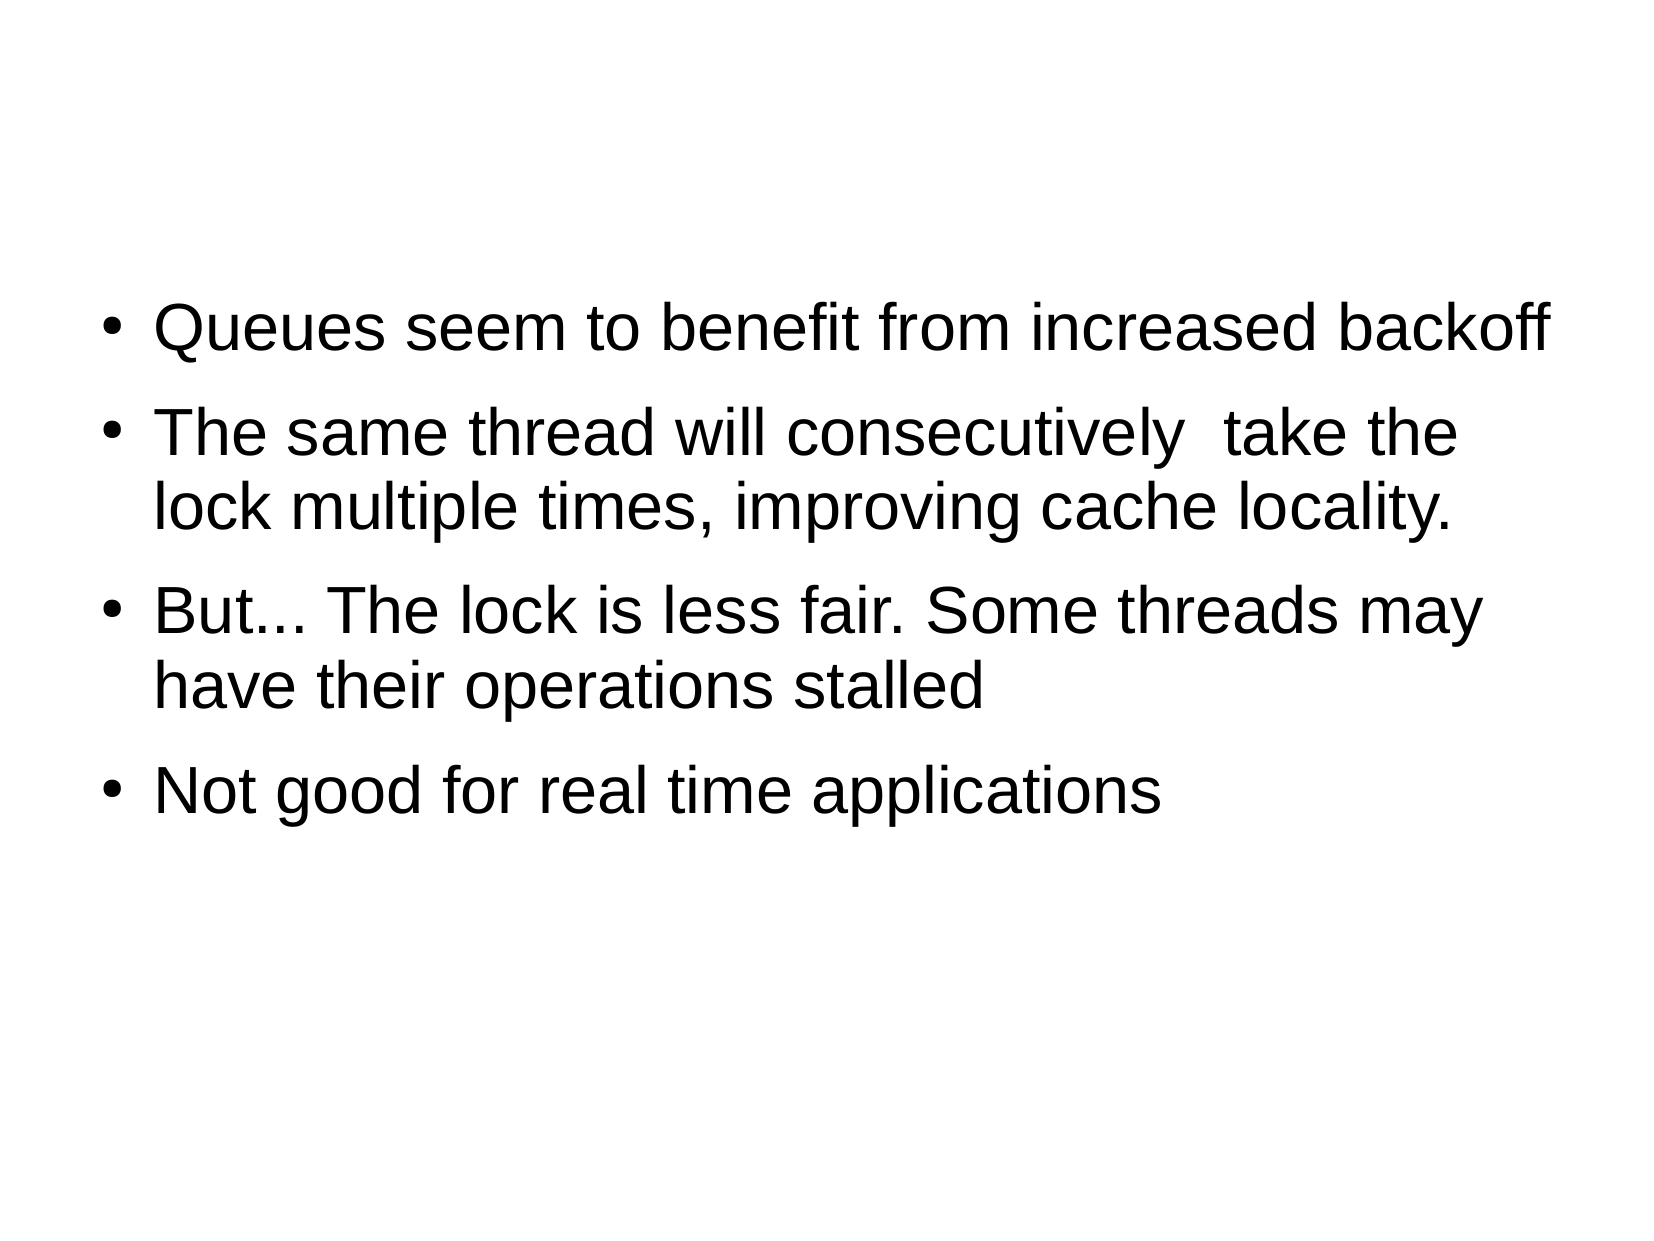

#
Queues seem to benefit from increased backoff
The same thread will consecutively take the lock multiple times, improving cache locality.
But... The lock is less fair. Some threads may have their operations stalled
Not good for real time applications